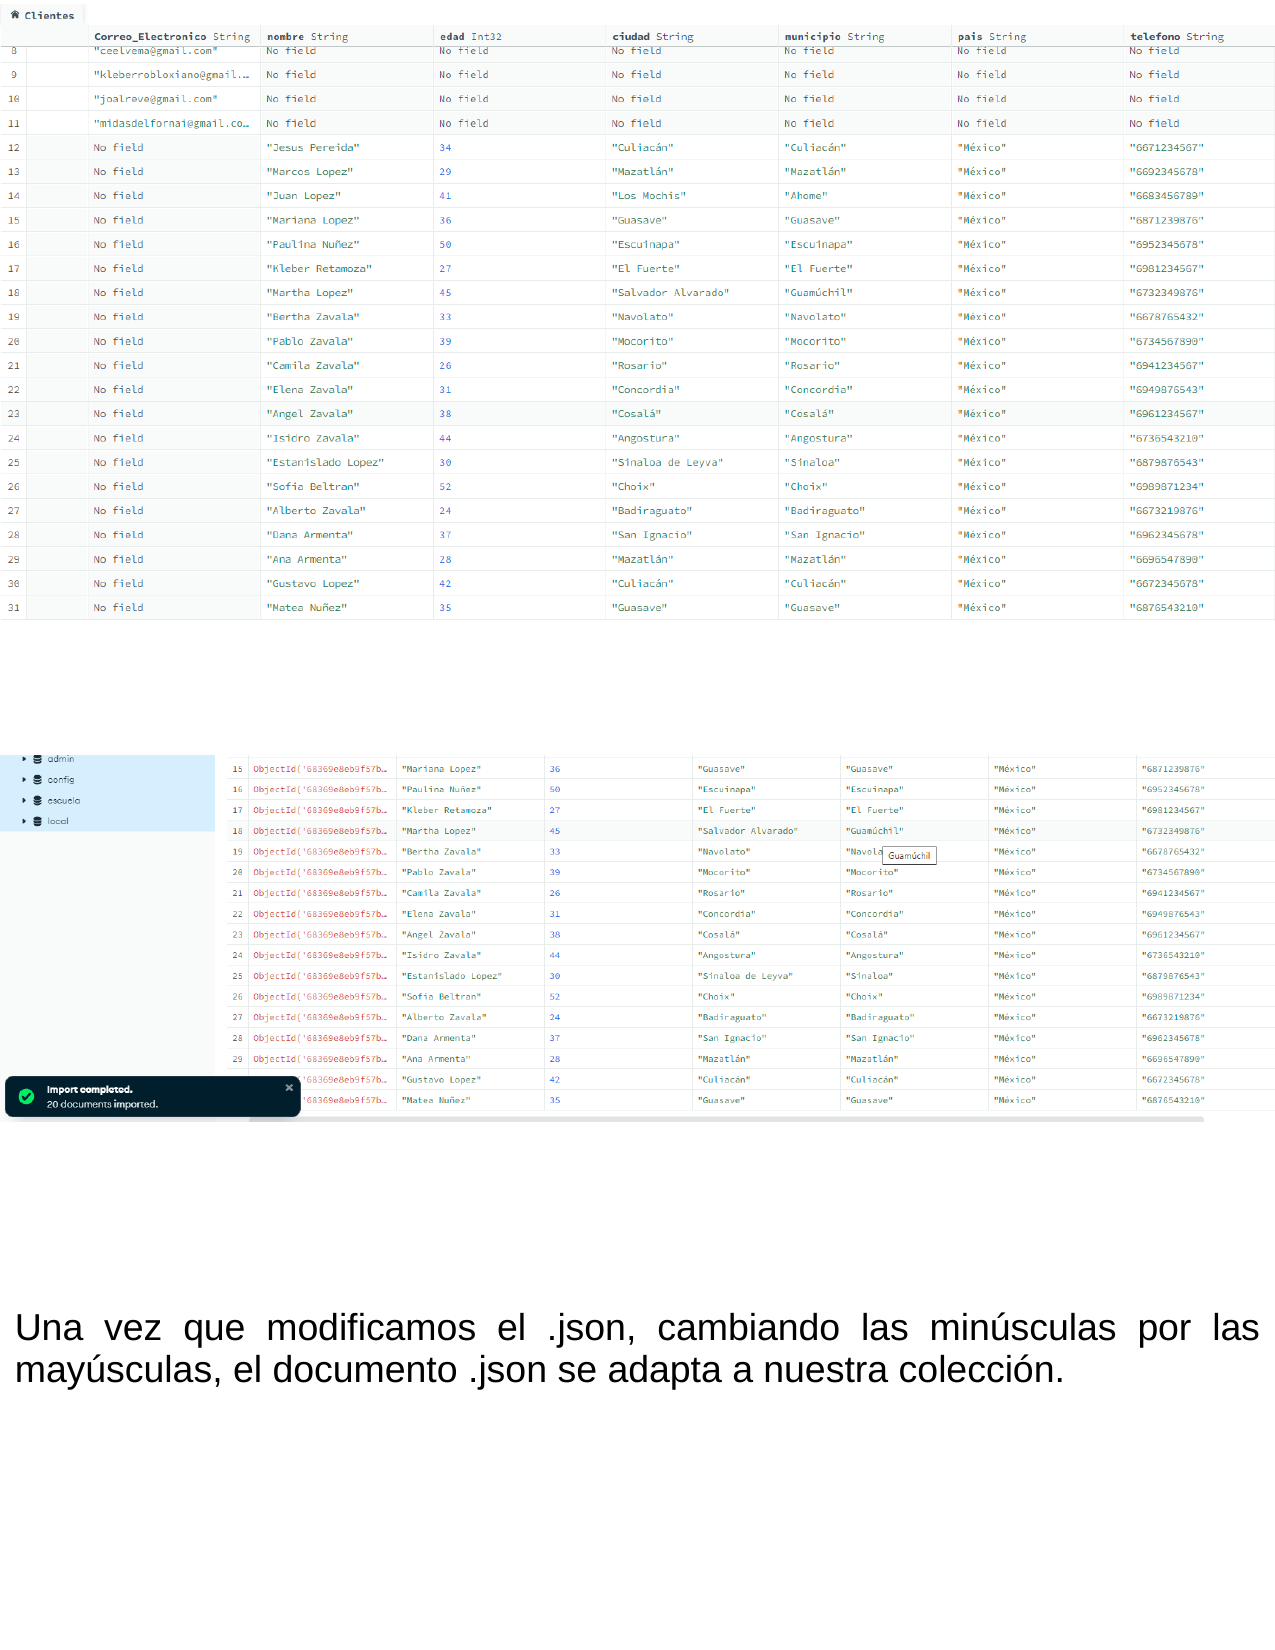

Una vez que modificamos el .json, cambiando las minúsculas por las mayúsculas, el documento .json se adapta a nuestra colección.